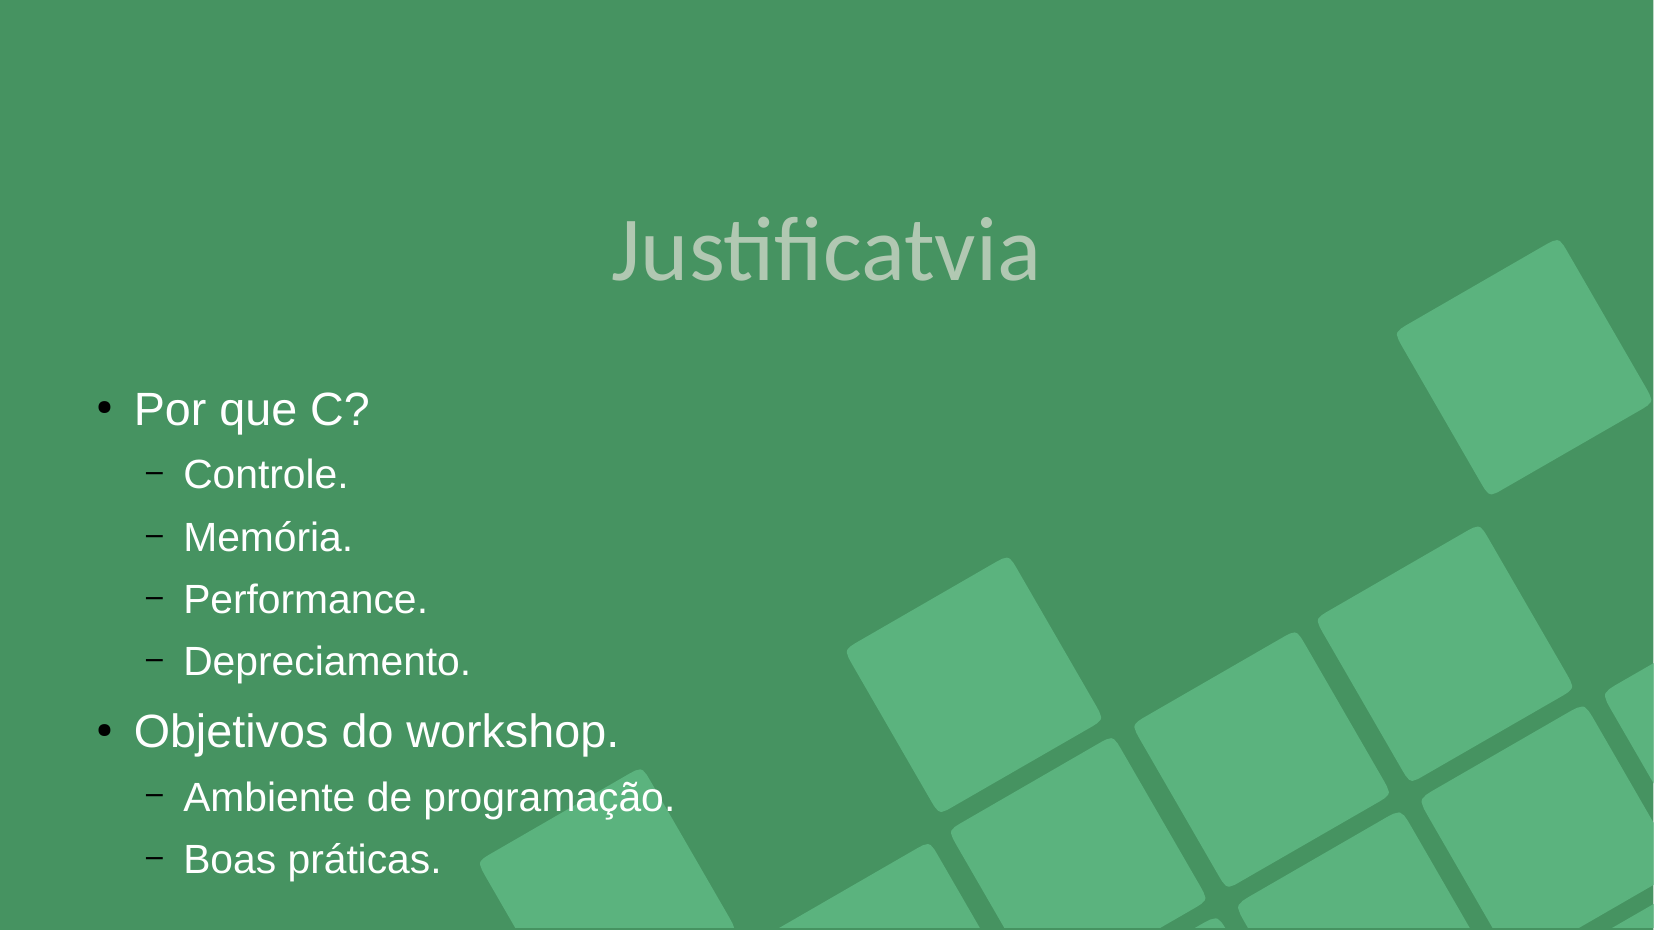

# Justificatvia
Por que C?
Controle.
Memória.
Performance.
Depreciamento.
Objetivos do workshop.
Ambiente de programação.
Boas práticas.